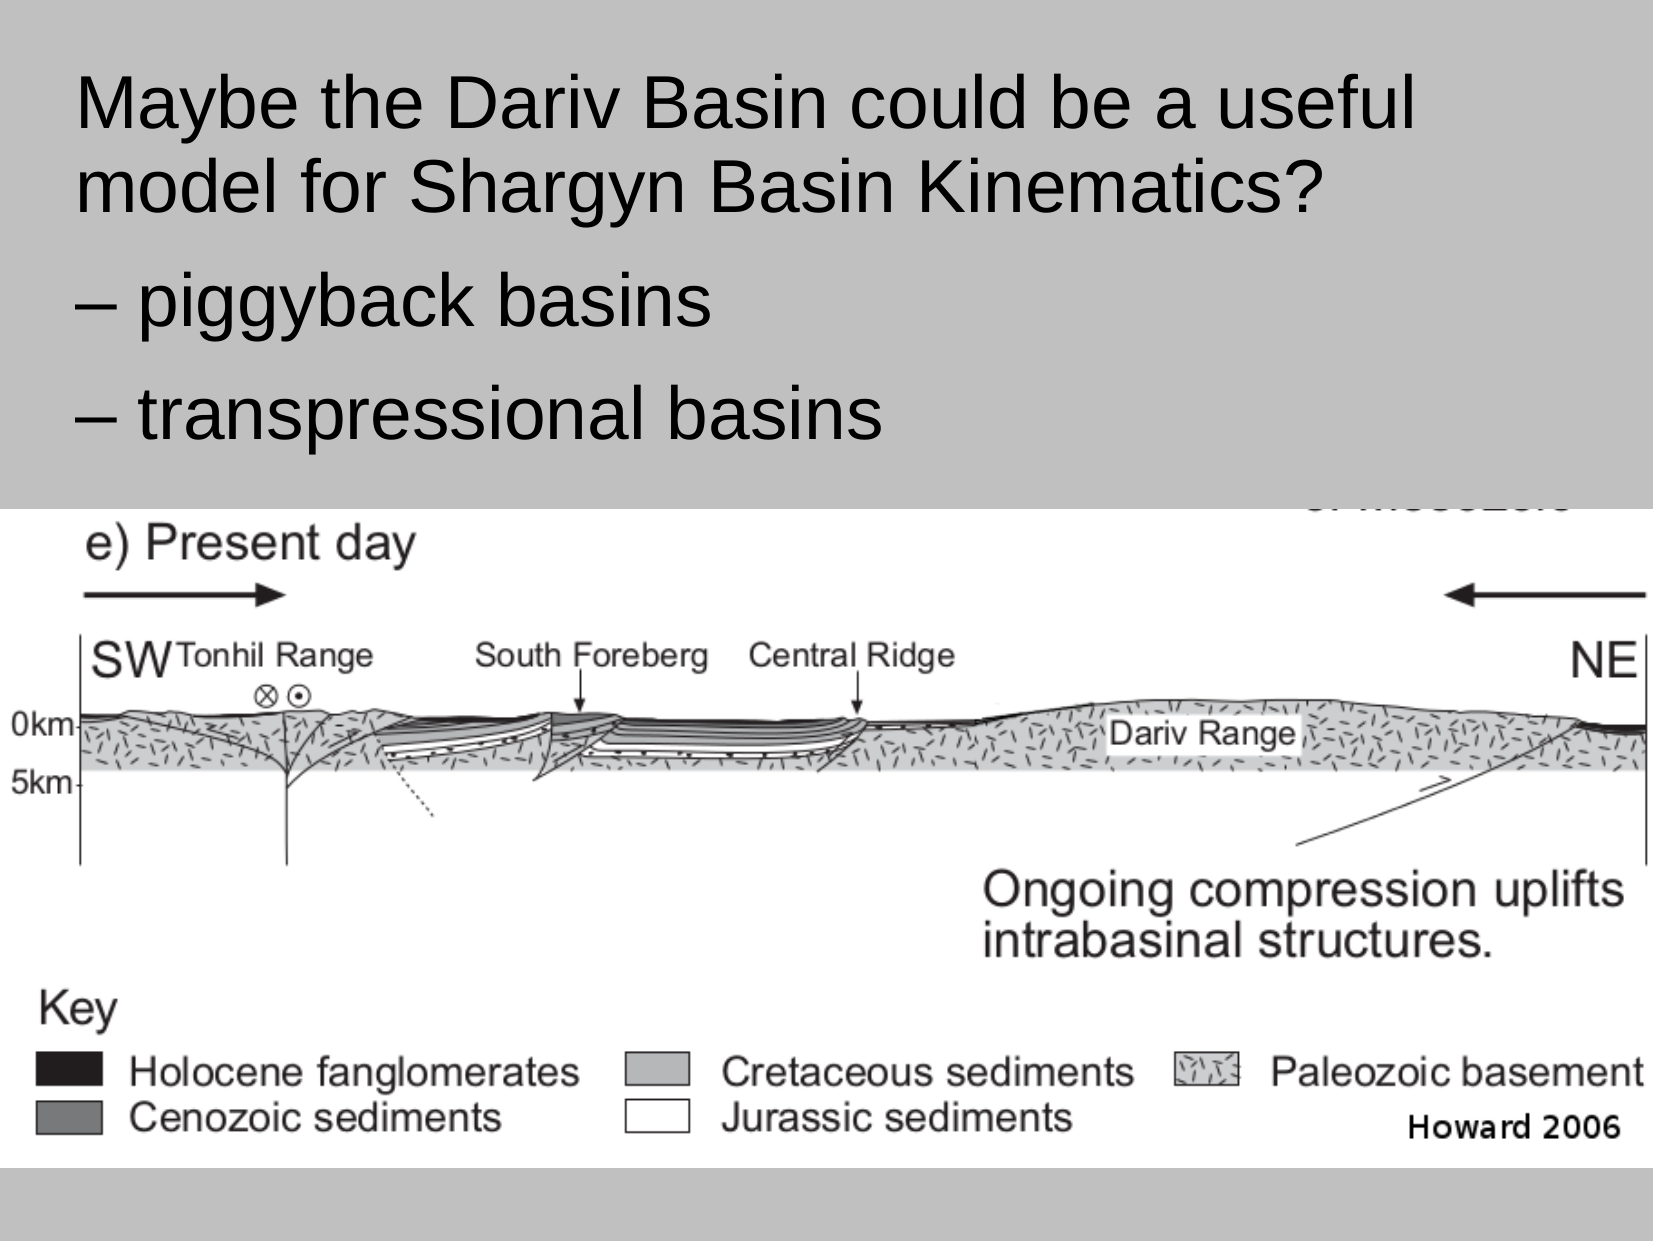

# Maybe the Dariv Basin could be a useful model for Shargyn Basin Kinematics?
– piggyback basins
– transpressional basins